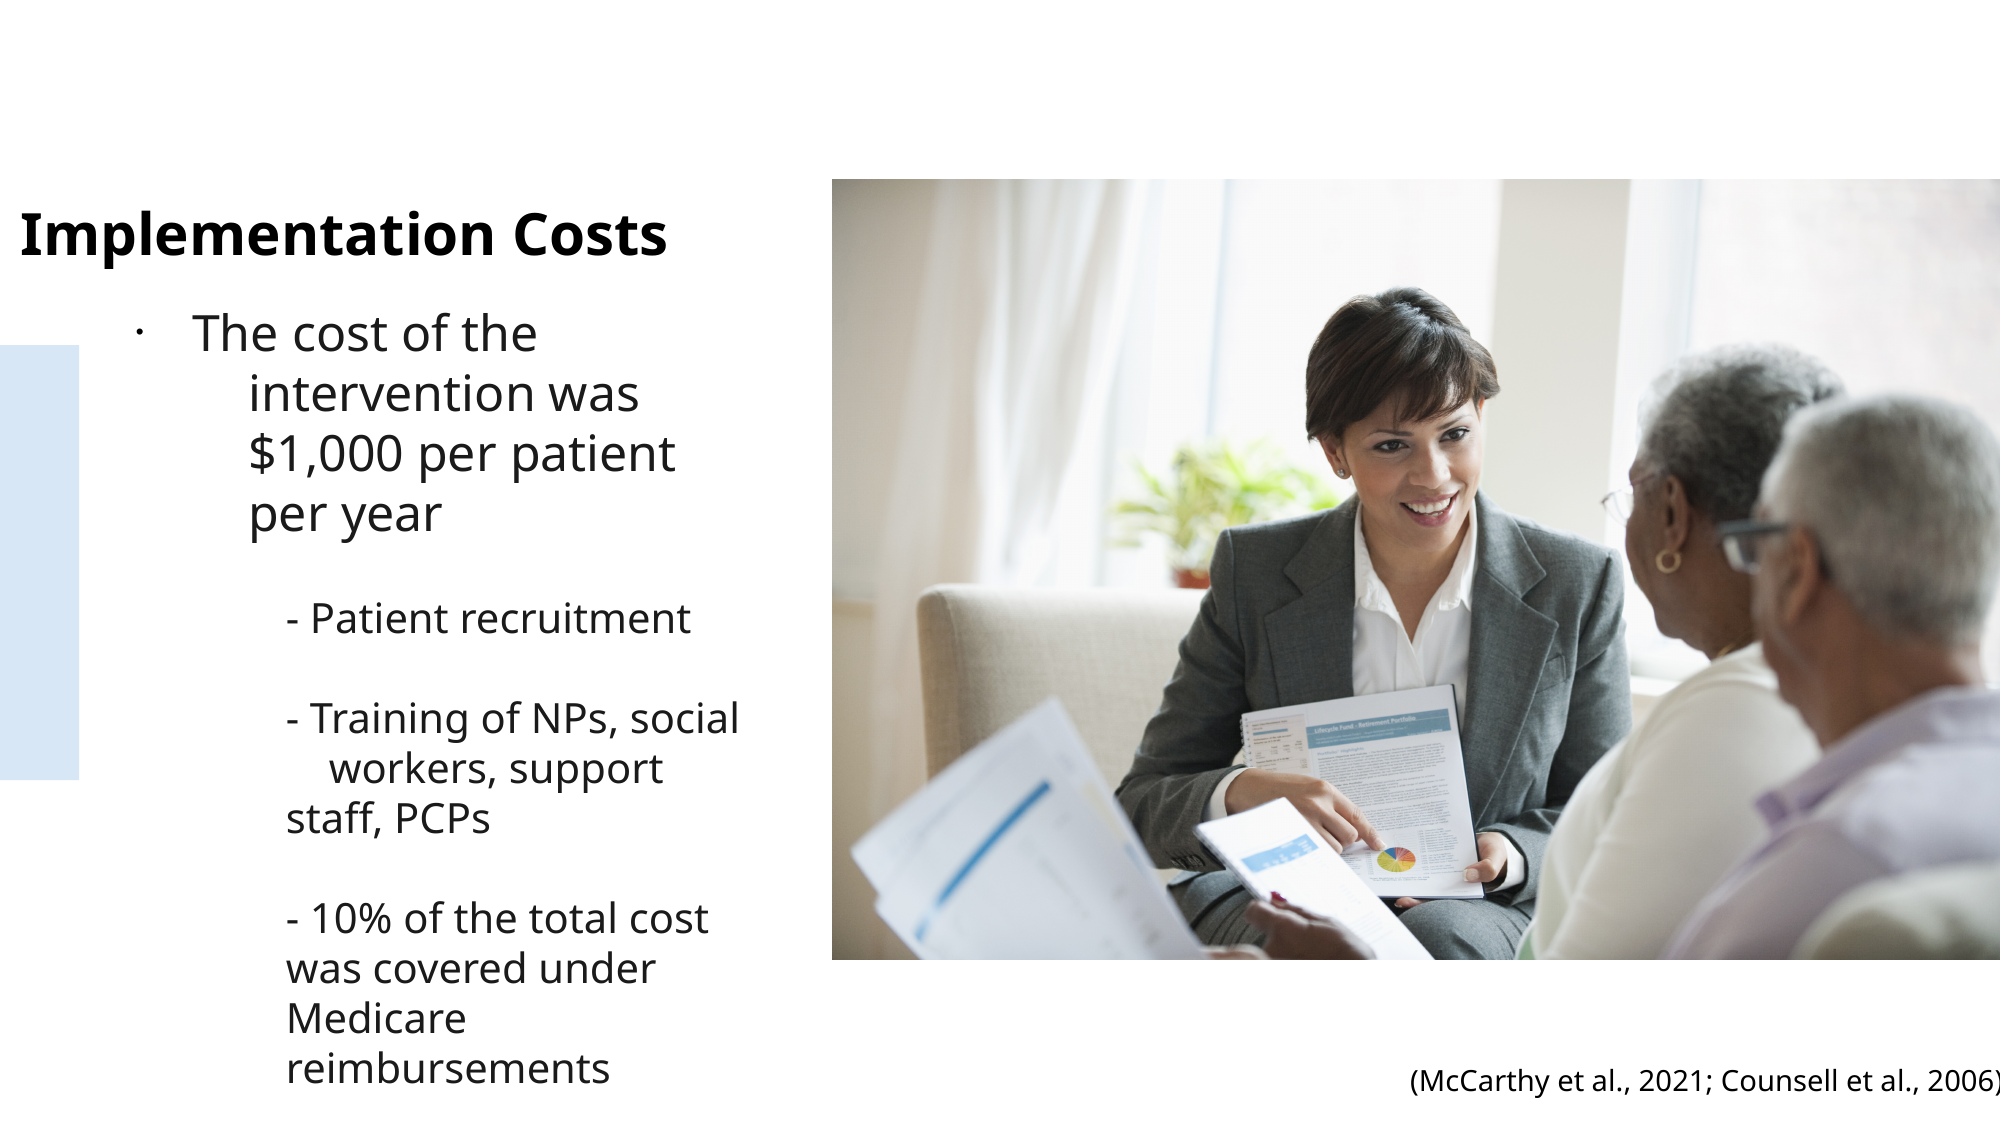

Implementation Costs
# The cost of the intervention was $1,000 per patient per year
- Patient recruitment
- Training of NPs, social workers, support staff, PCPs
- 10% of the total cost was covered under Medicare reimbursements
(McCarthy et al., 2021; Counsell et al., 2006)